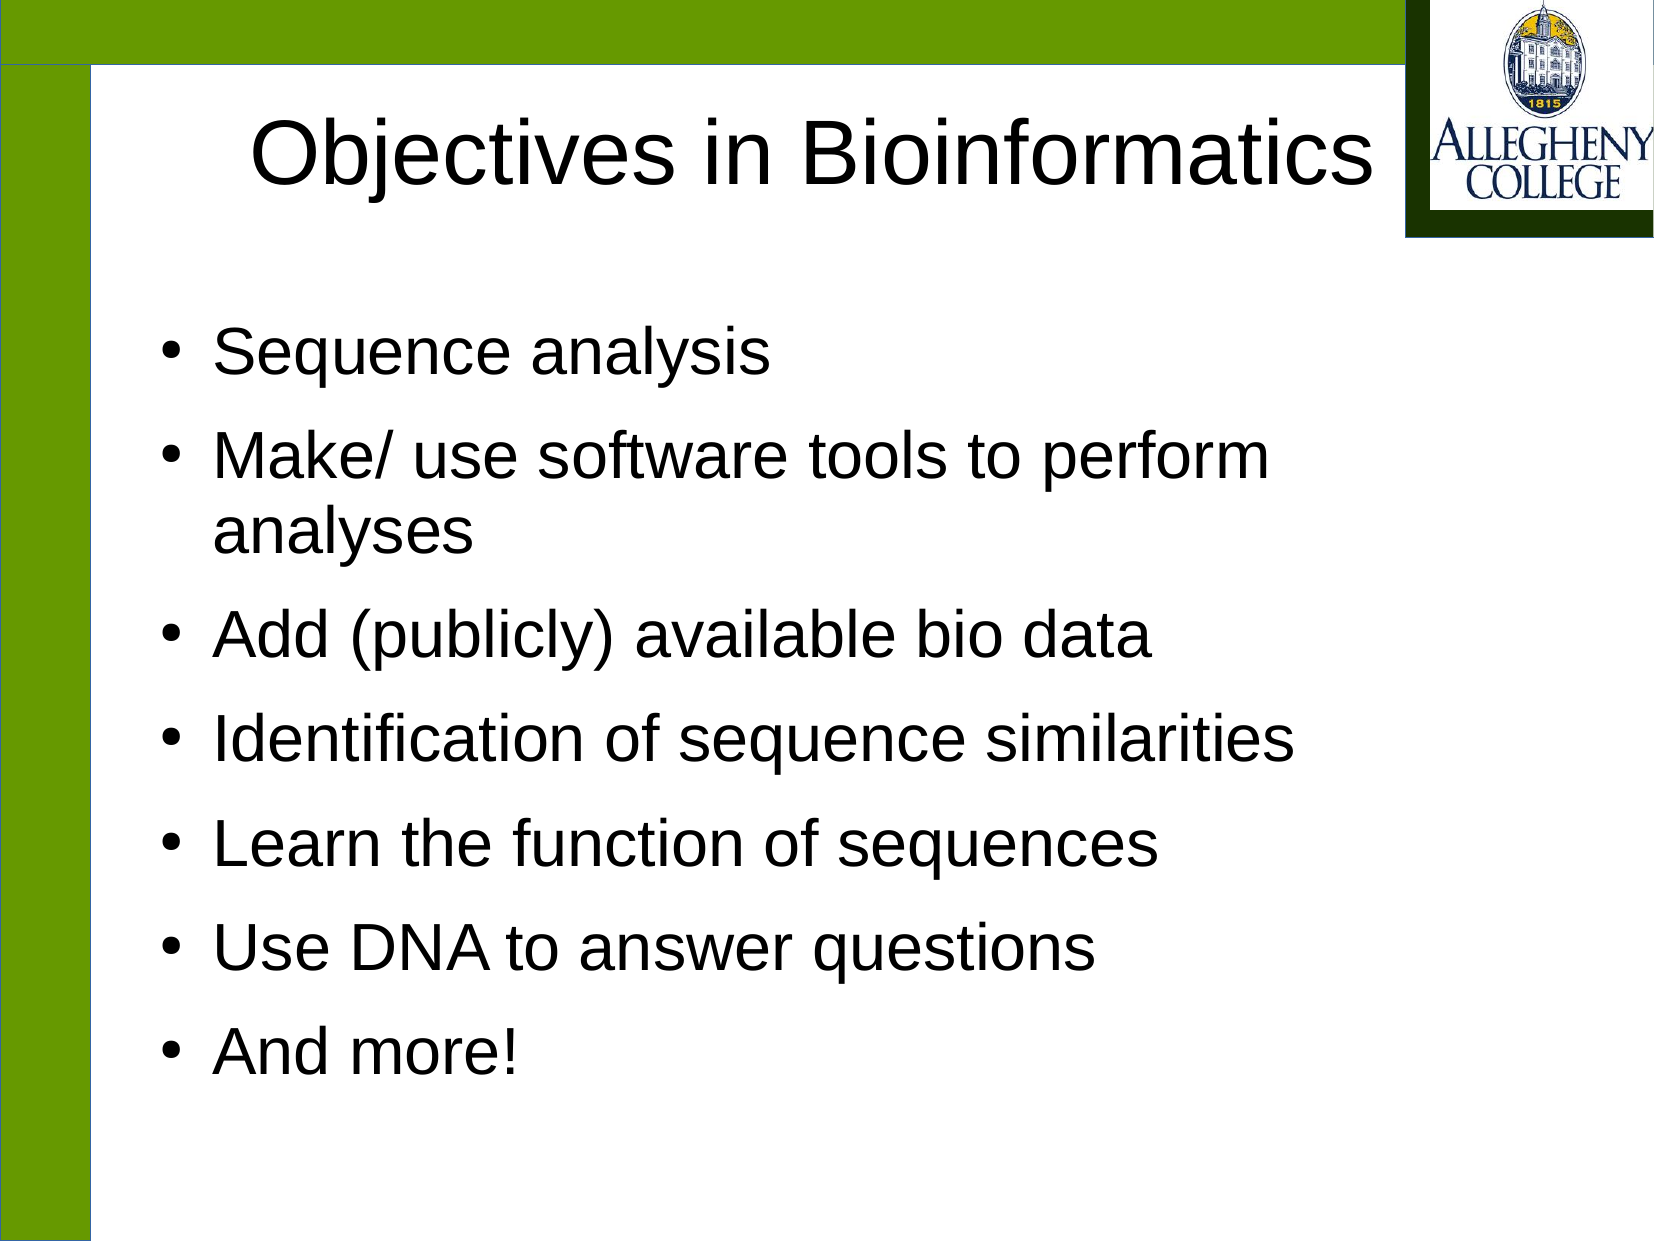

# Objectives in Bioinformatics
Sequence analysis
Make/ use software tools to perform analyses
Add (publicly) available bio data
Identification of sequence similarities
Learn the function of sequences
Use DNA to answer questions
And more!
http://slideplayer.com/slide/6238599